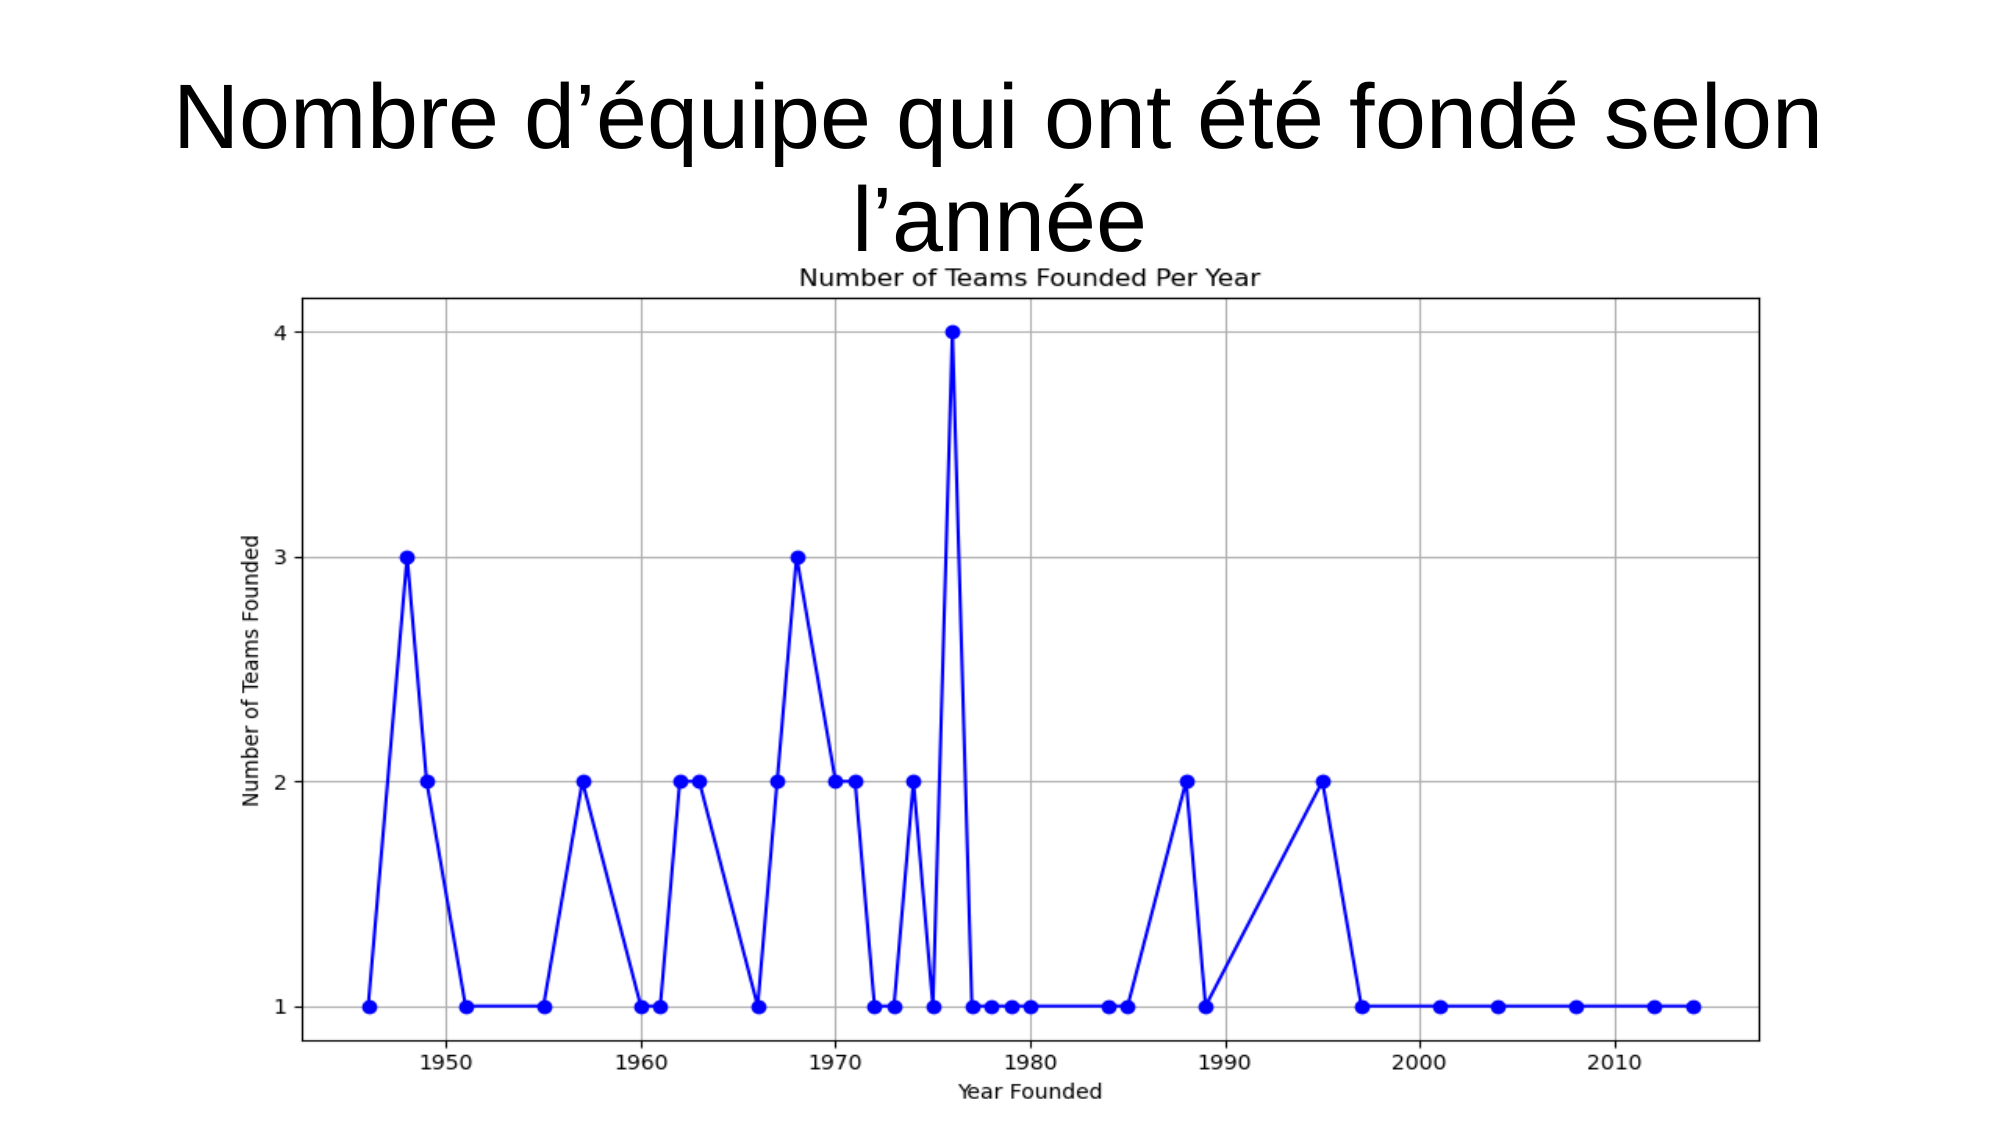

# Nombre d’équipe qui ont été fondé selon l’année